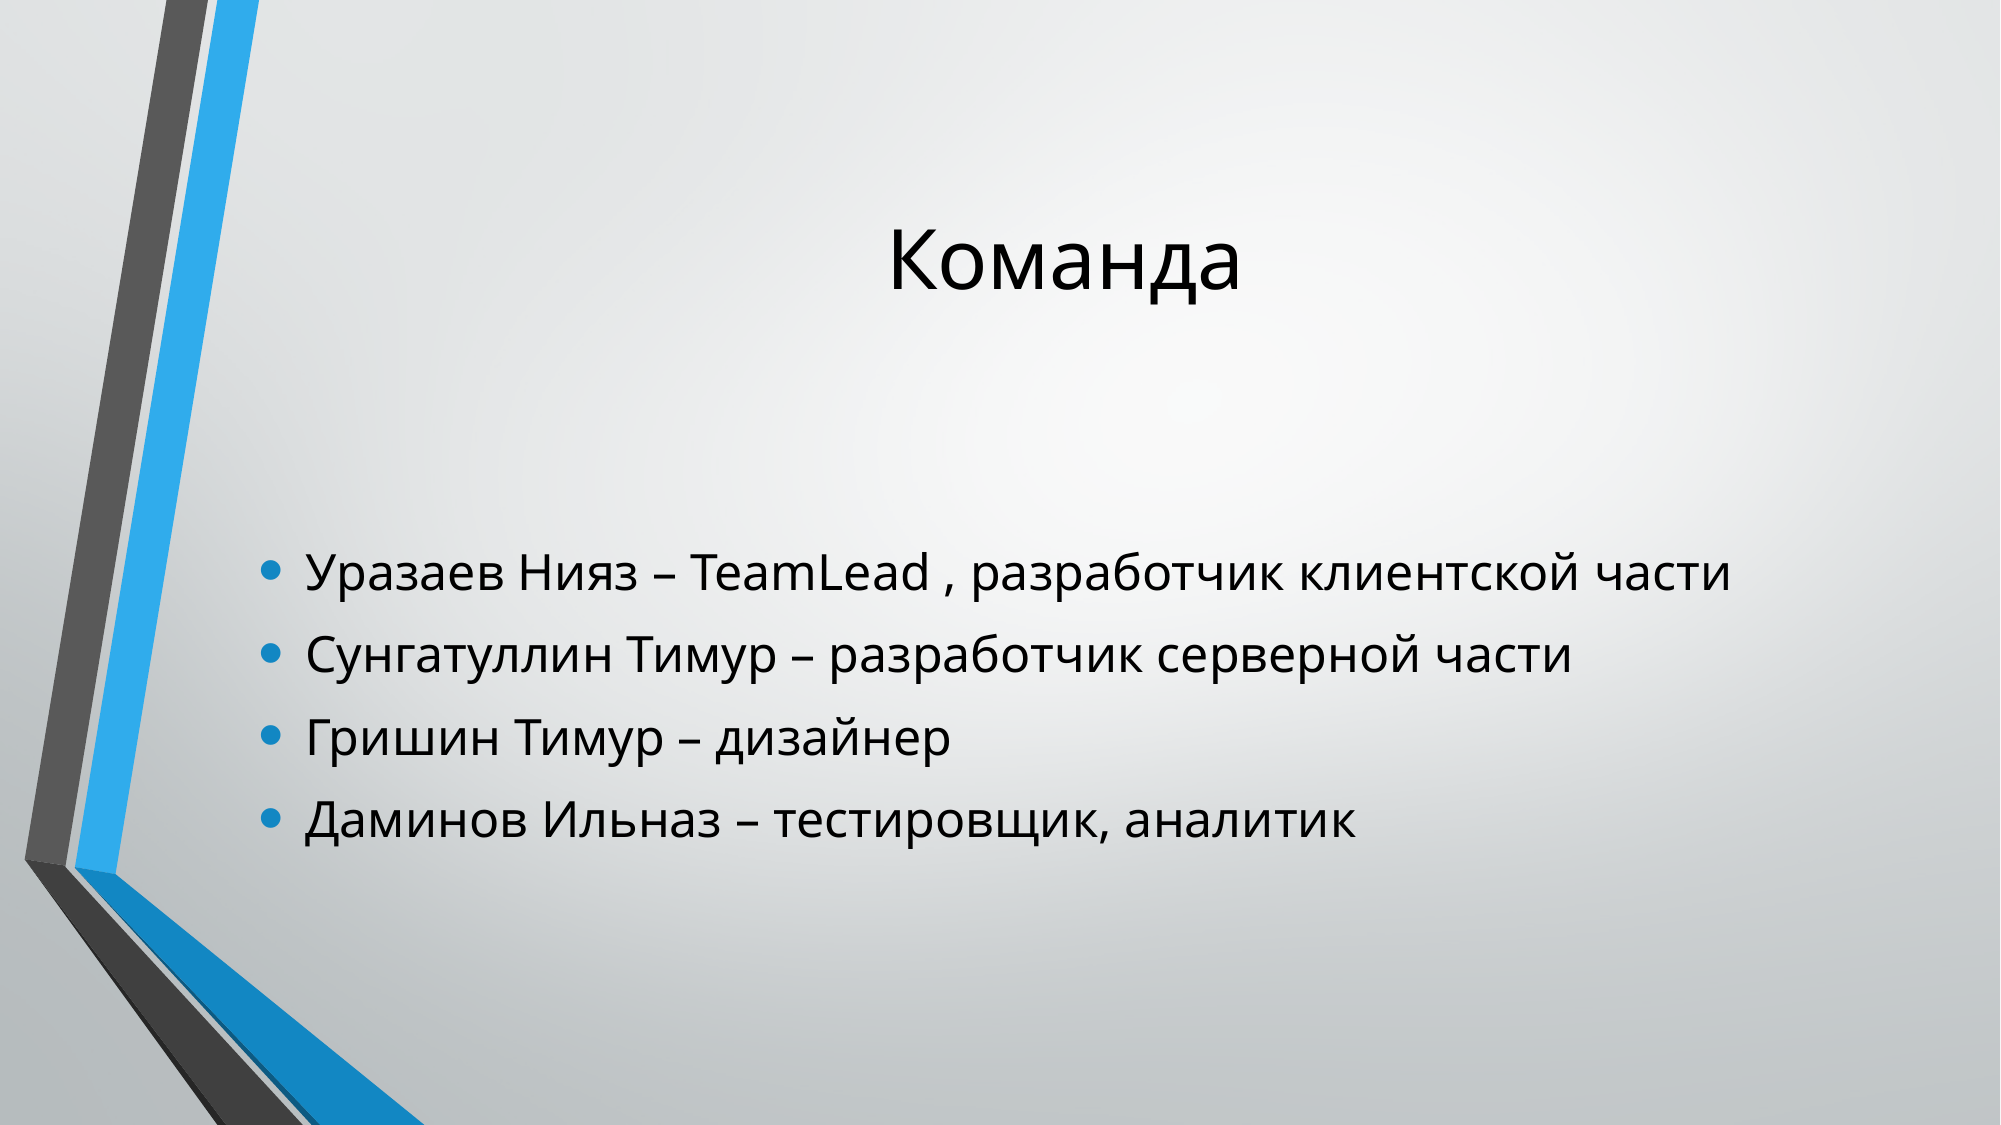

# Команда
Уразаев Нияз – TeamLead , разработчик клиентской части
Сунгатуллин Тимур – разработчик серверной части
Гришин Тимур – дизайнер
Даминов Ильназ – тестировщик, аналитик